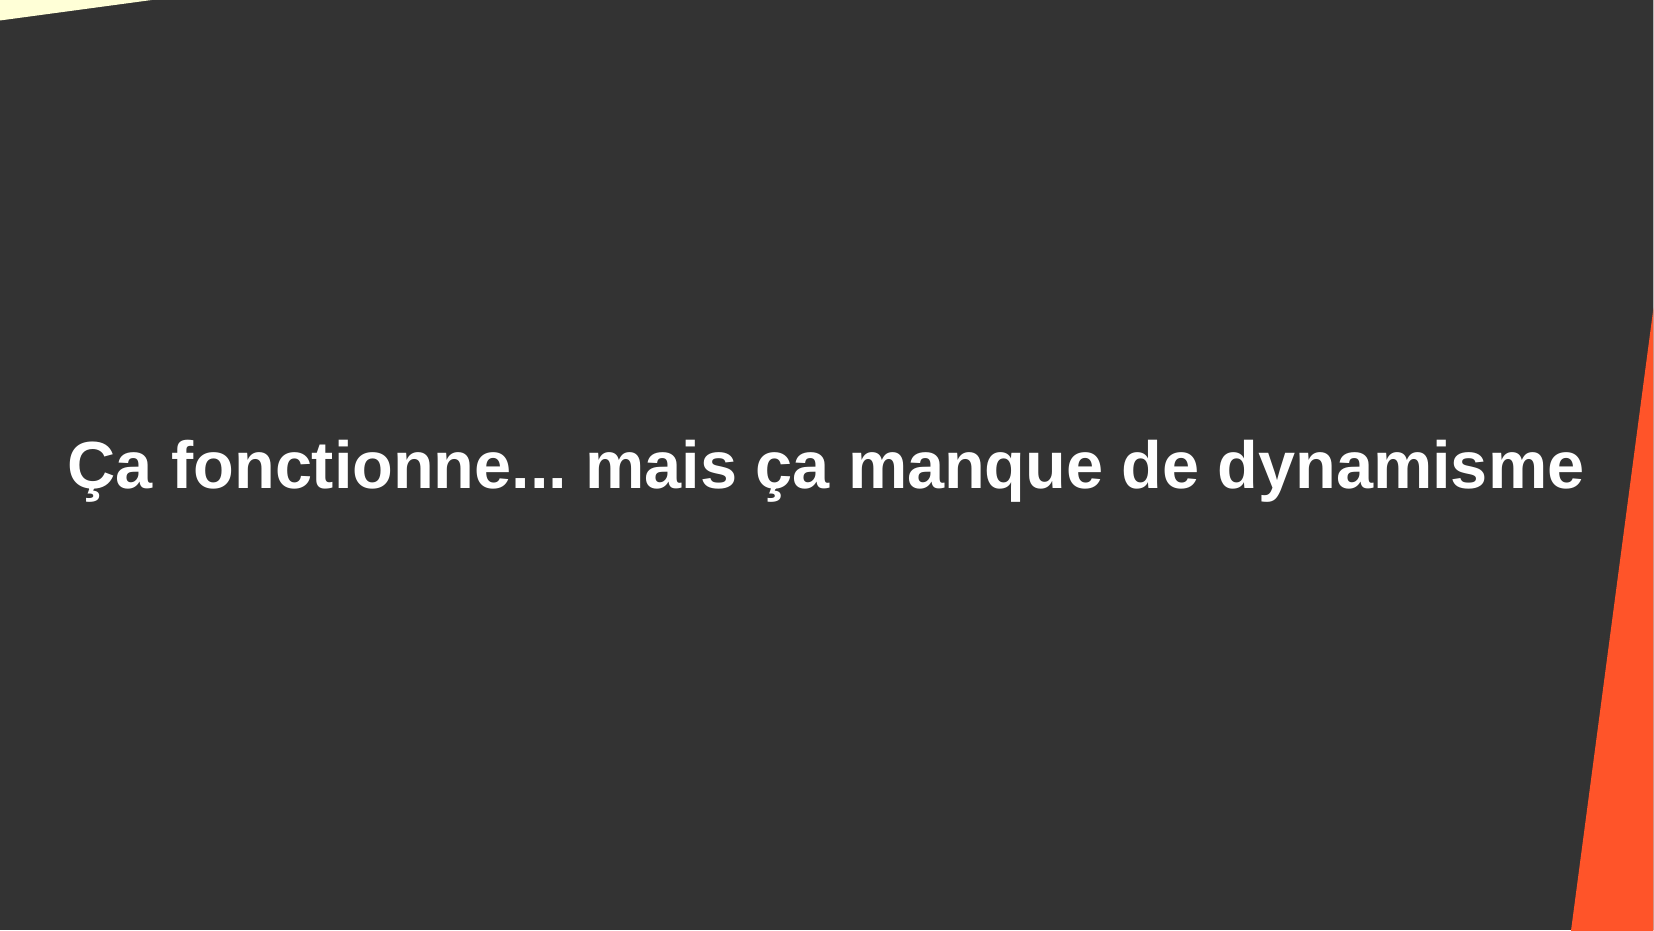

Ça fonctionne... mais ça manque de dynamisme